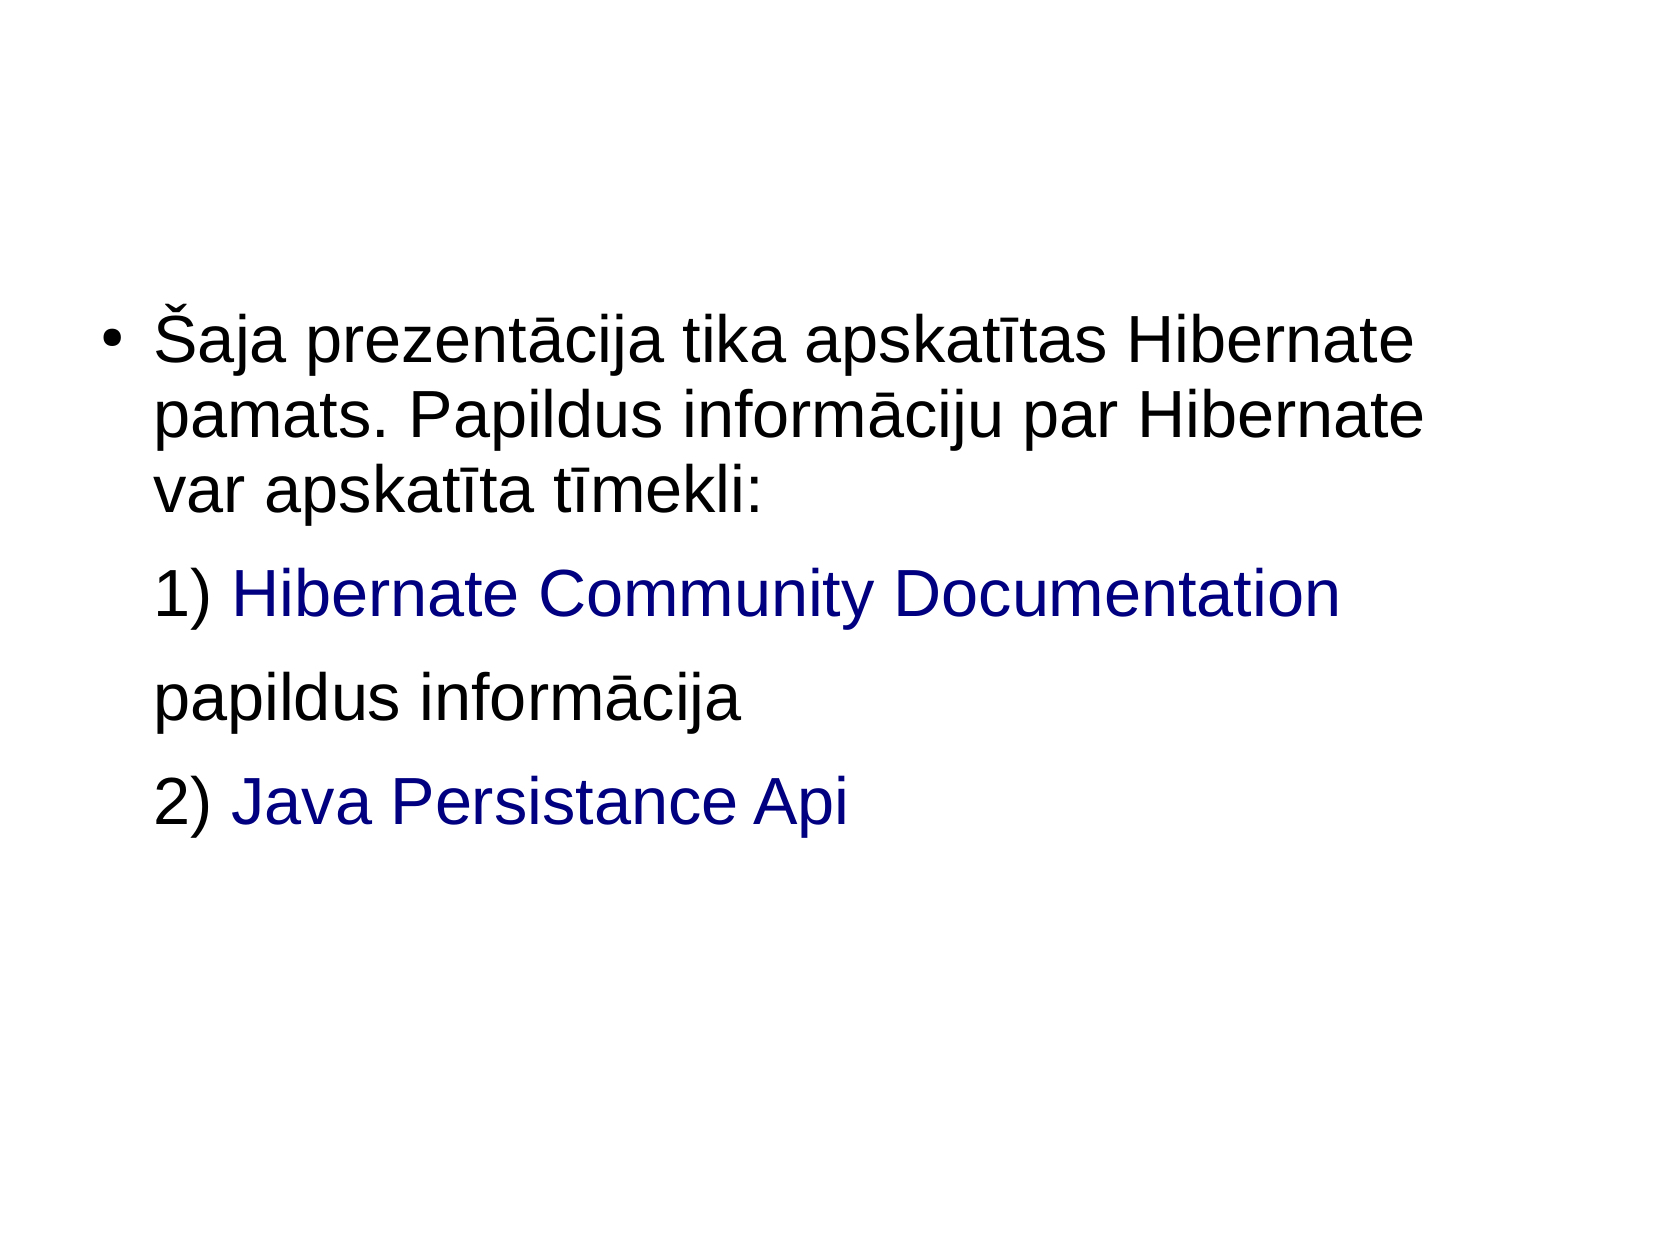

#
Šaja prezentācija tika apskatītas Hibernate pamats. Papildus informāciju par Hibernate var apskatīta tīmekli:
1) Hibernate Community Documentation
papildus informācija
2) Java Persistance Api